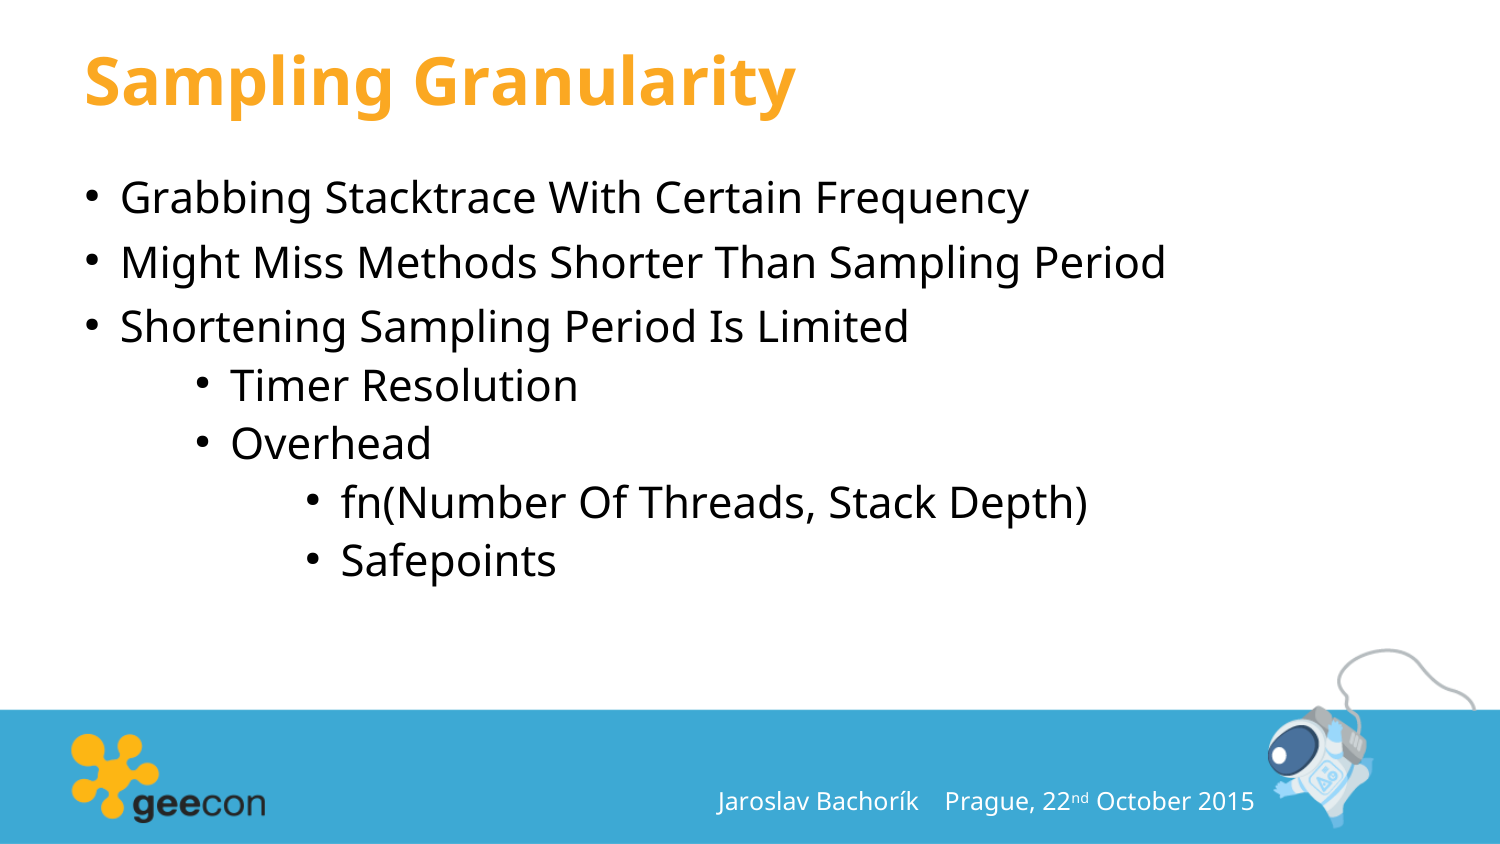

# Sampling Granularity
Grabbing Stacktrace With Certain Frequency
Might Miss Methods Shorter Than Sampling Period
Shortening Sampling Period Is Limited
Timer Resolution
Overhead
fn(Number Of Threads, Stack Depth)
Safepoints
Jaroslav Bachorík Prague, 22nd October 2015